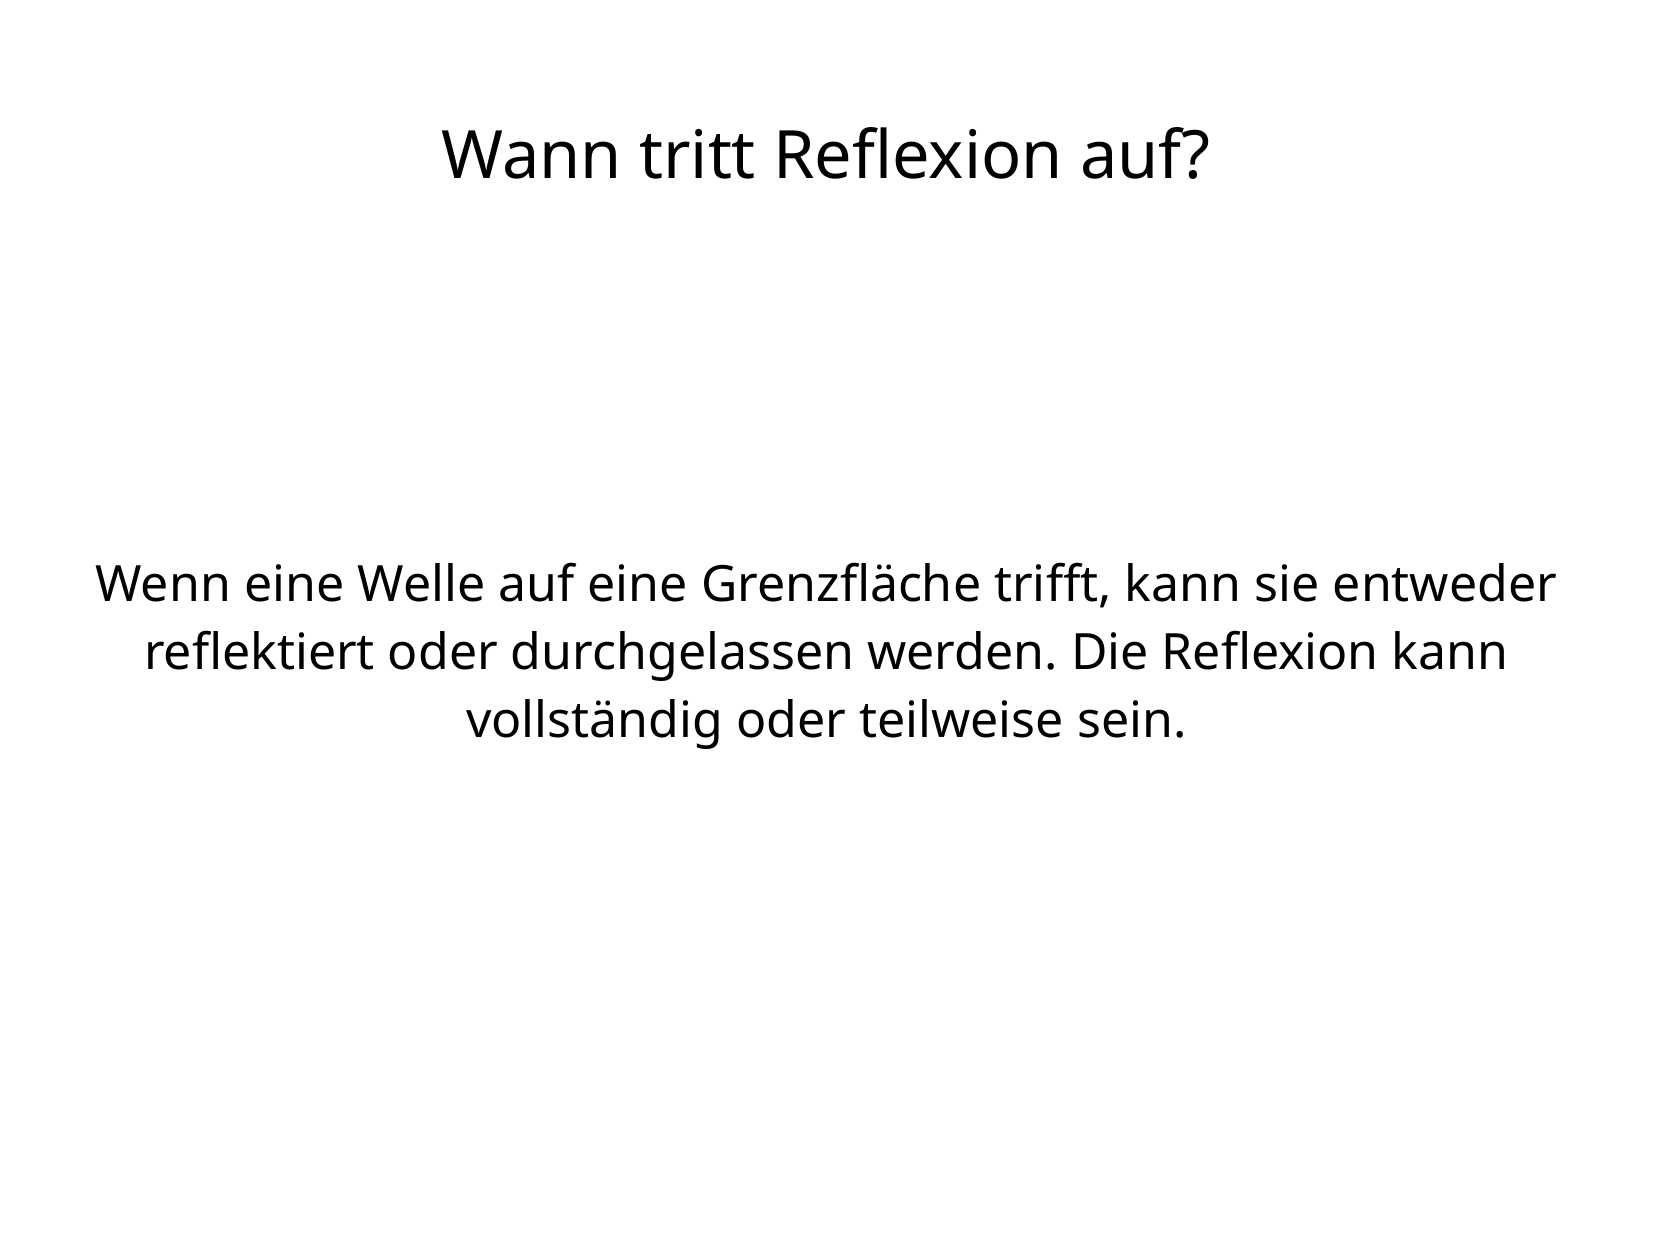

# Wann tritt Reflexion auf?
Wenn eine Welle auf eine Grenzfläche trifft, kann sie entweder reflektiert oder durchgelassen werden. Die Reflexion kann vollständig oder teilweise sein.